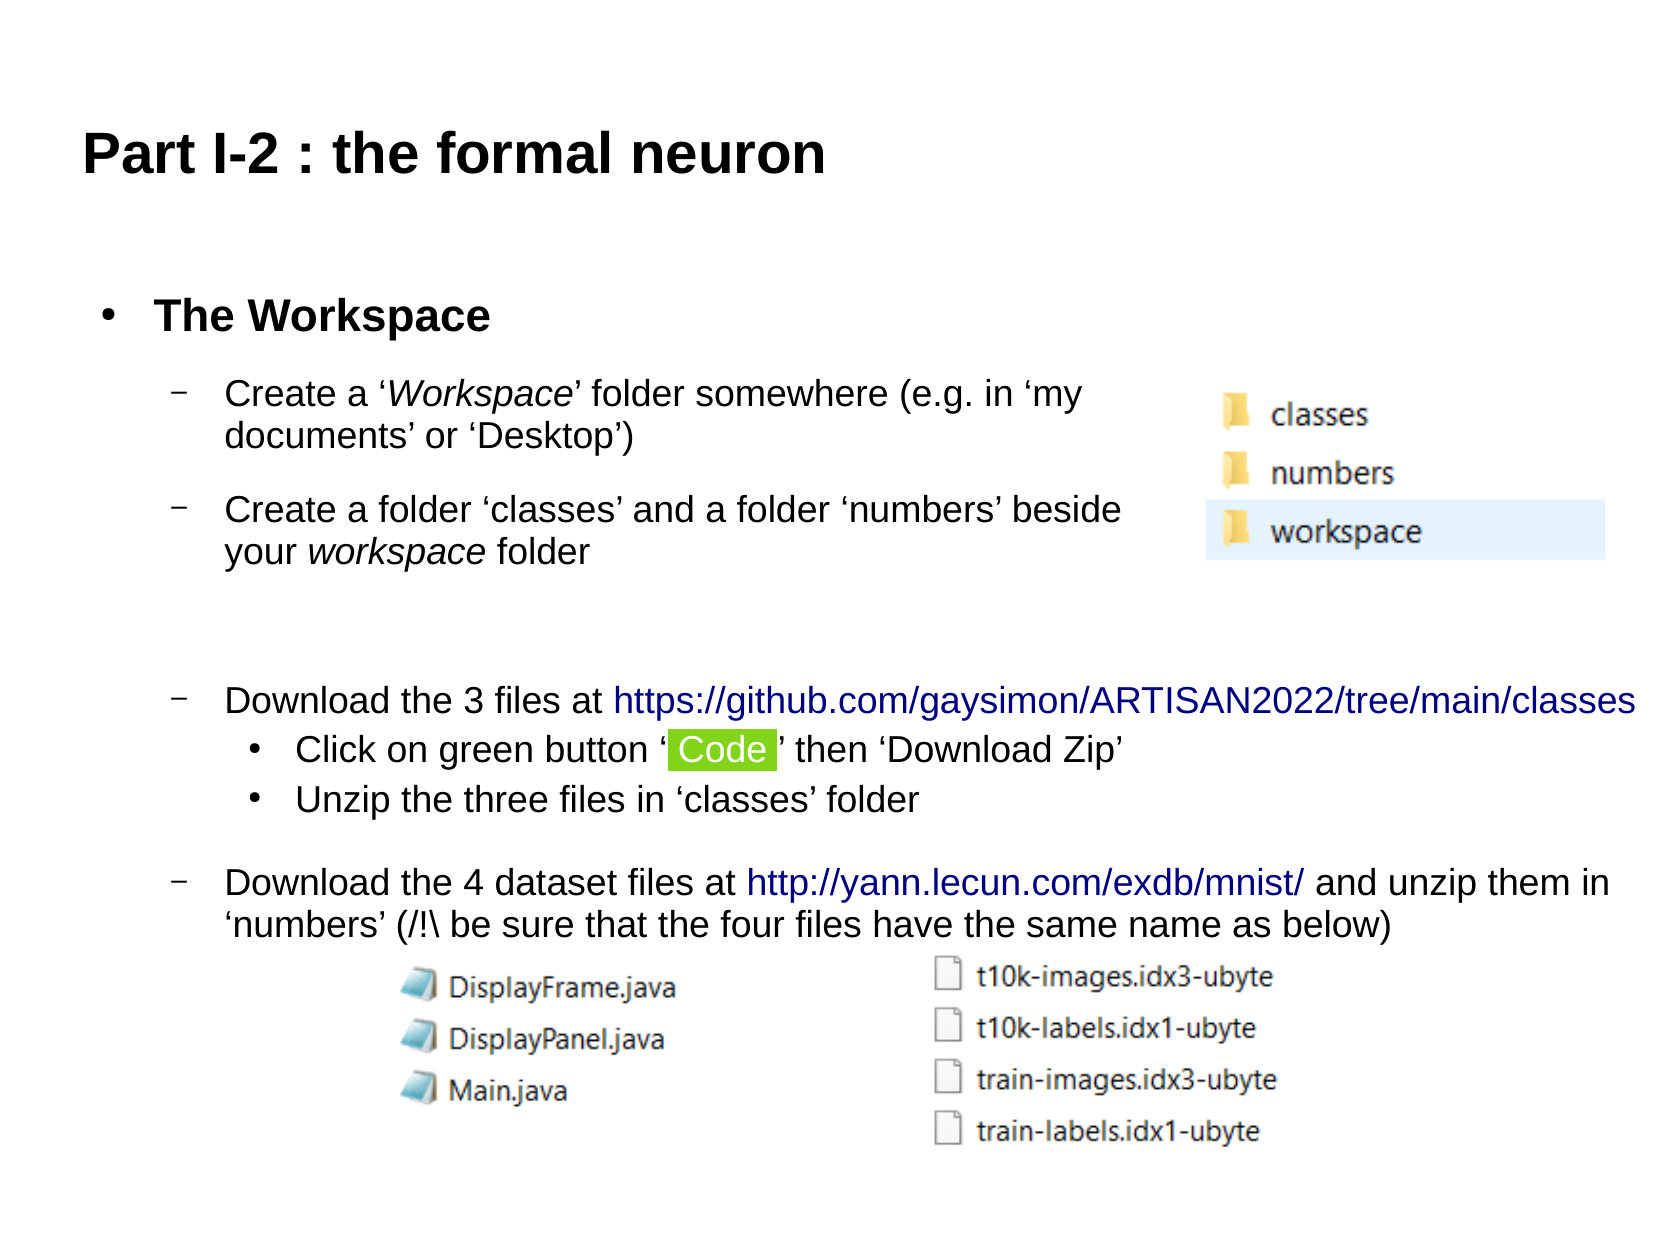

# Part I-2 : the formal neuron
The Workspace
Create a ‘Workspace’ folder somewhere (e.g. in ‘my documents’ or ‘Desktop’)
Create a folder ‘classes’ and a folder ‘numbers’ beside your workspace folder
Download the 3 files at https://github.com/gaysimon/ARTISAN2022/tree/main/classes
Click on green button ‘ Code ’ then ‘Download Zip’
Unzip the three files in ‘classes’ folder
Download the 4 dataset files at http://yann.lecun.com/exdb/mnist/ and unzip them in ‘numbers’ (/!\ be sure that the four files have the same name as below)